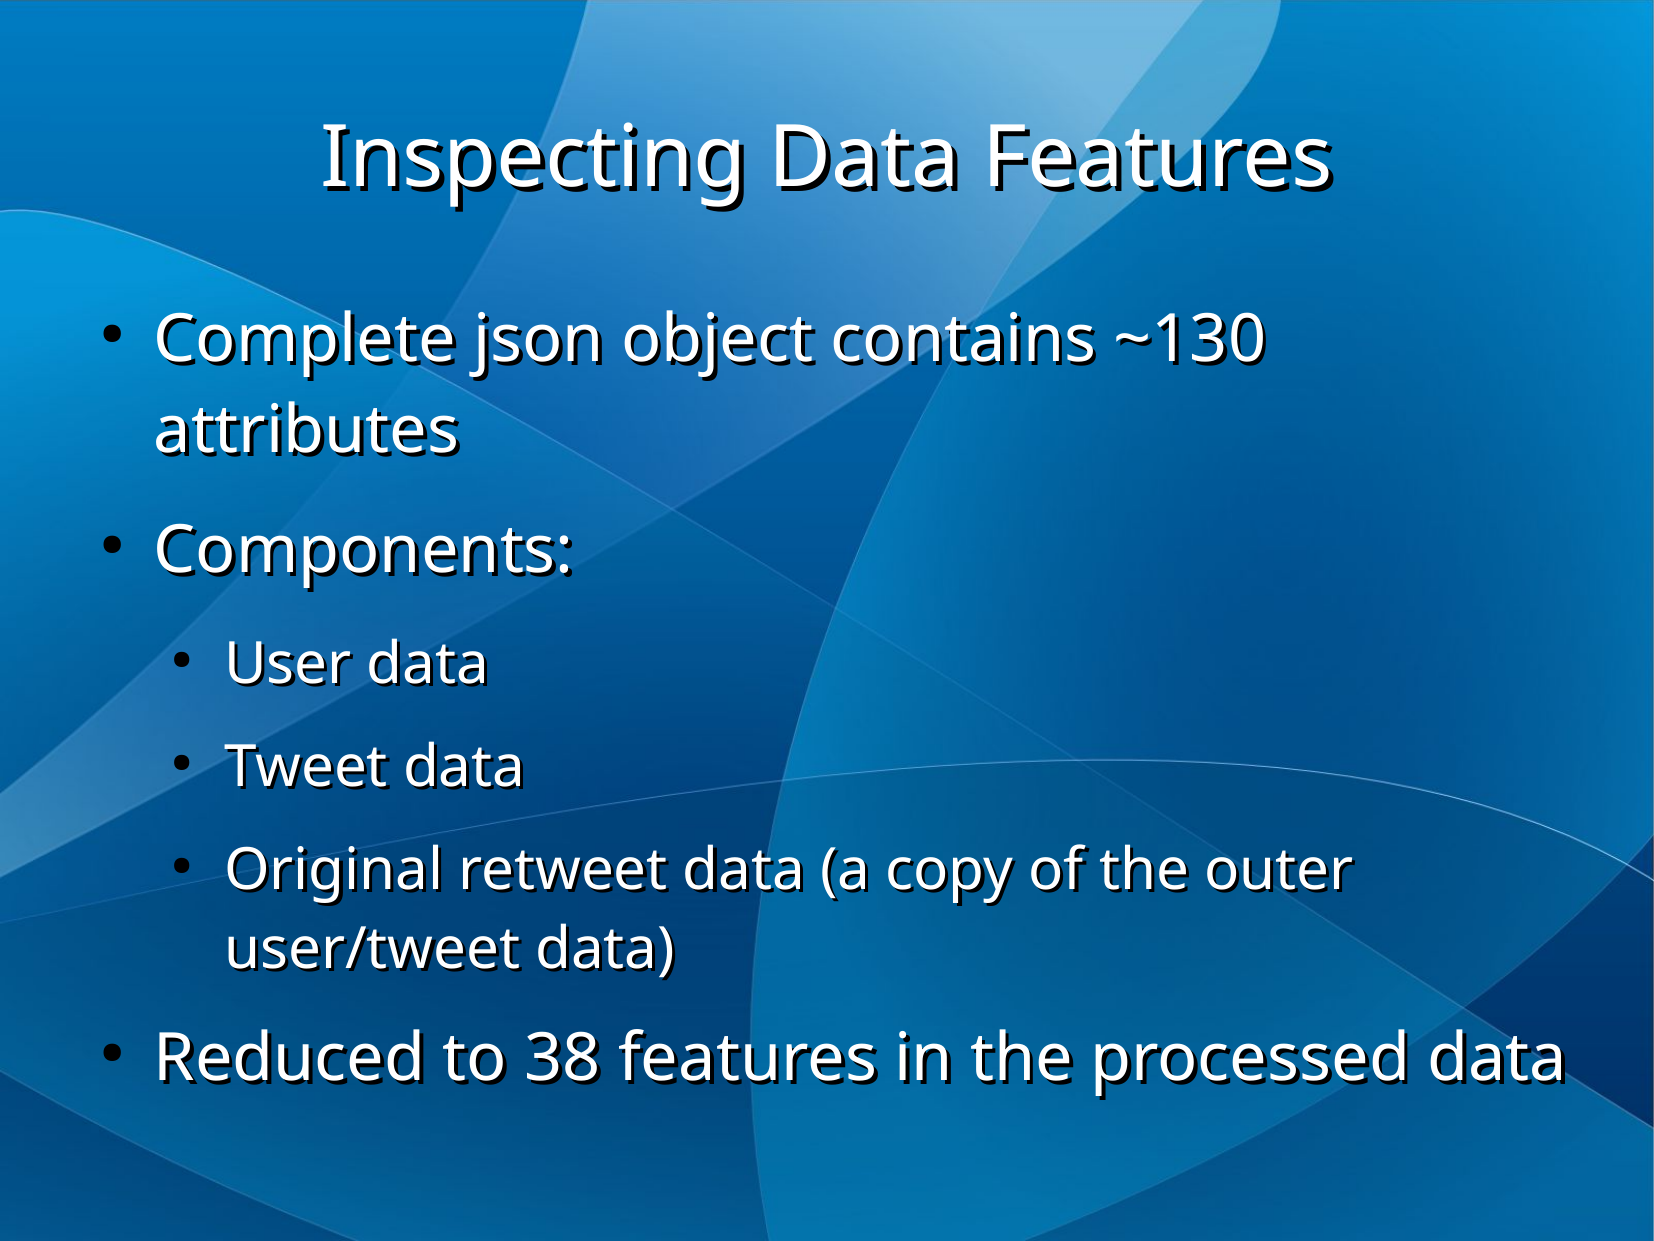

# Inspecting Data Features
Complete json object contains ~130 attributes
Components:
User data
Tweet data
Original retweet data (a copy of the outer user/tweet data)
Reduced to 38 features in the processed data